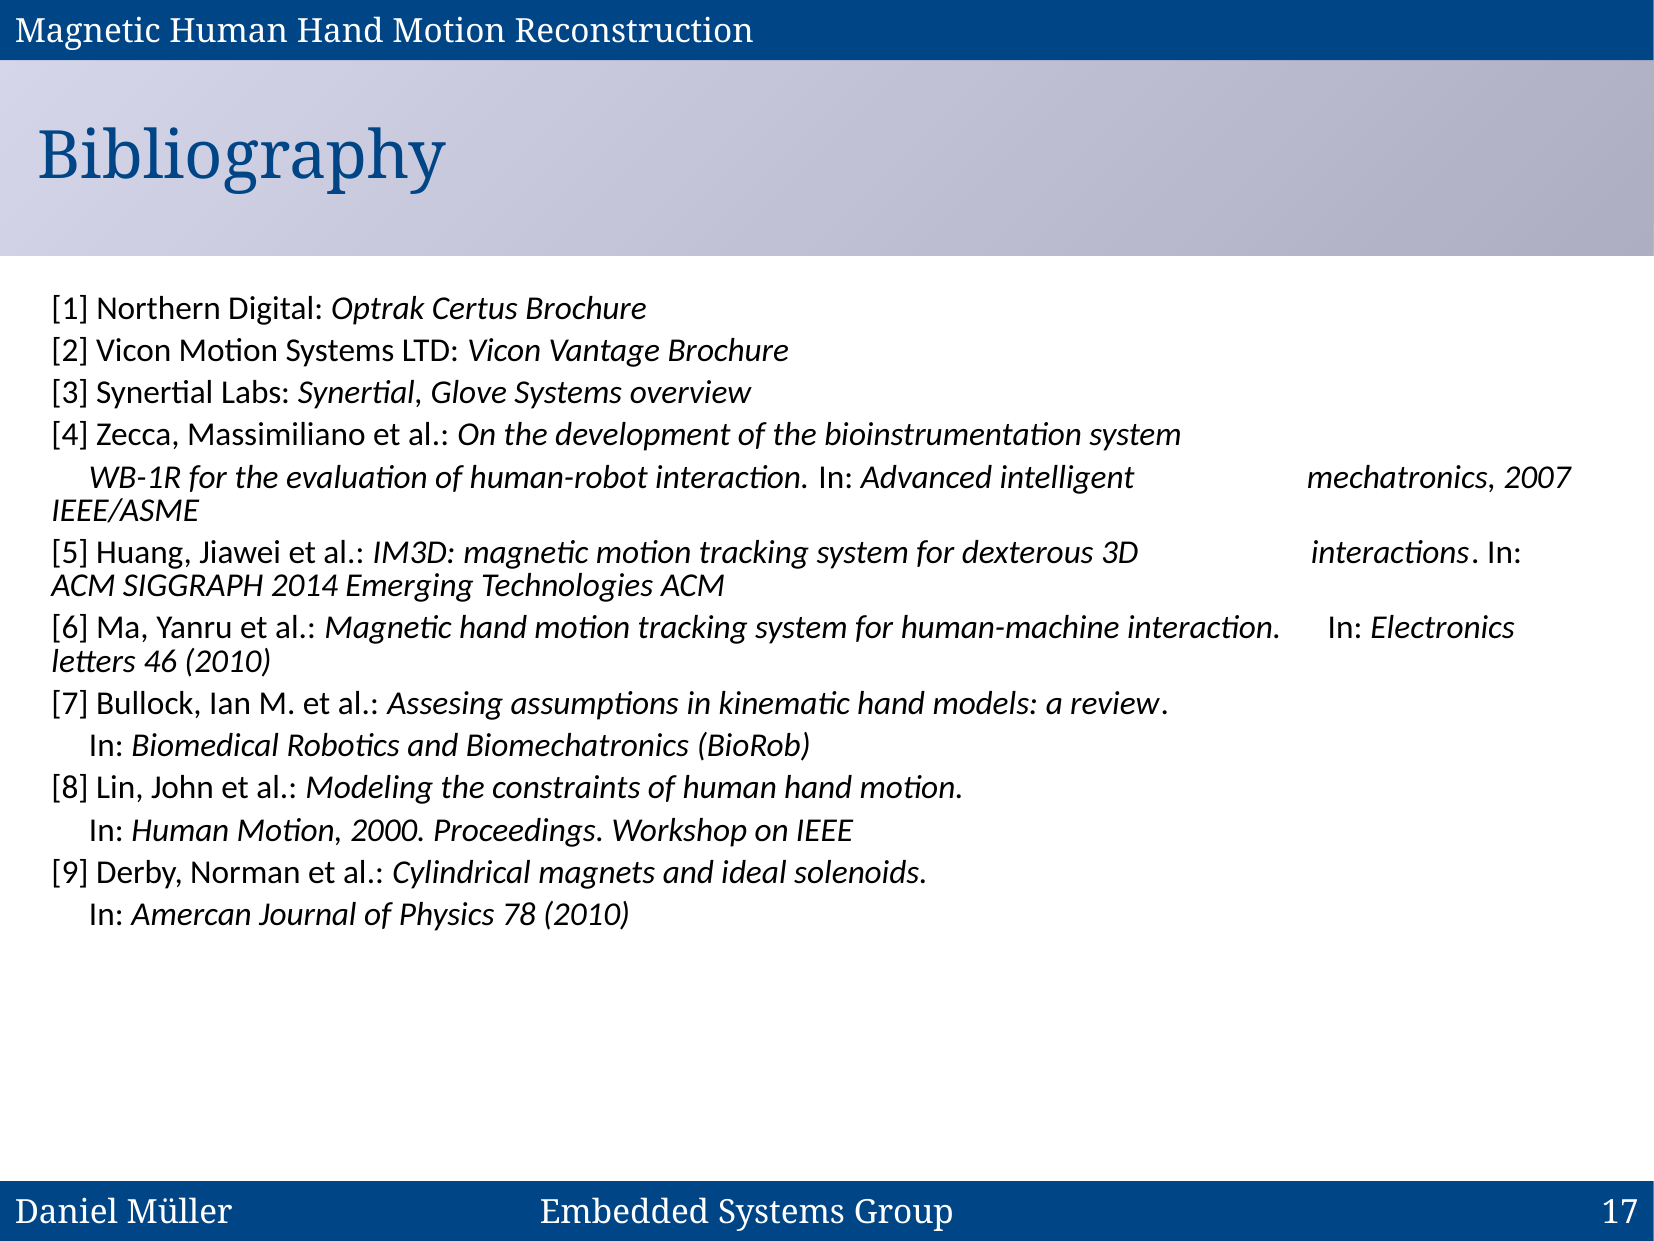

# Bibliography
[1] Northern Digital: Optrak Certus Brochure
[2] Vicon Motion Systems LTD: Vicon Vantage Brochure
[3] Synertial Labs: Synertial, Glove Systems overview
[4] Zecca, Massimiliano et al.: On the development of the bioinstrumentation system
 WB-1R for the evaluation of human-robot interaction. In: Advanced intelligent mechatronics, 2007 IEEE/ASME
[5] Huang, Jiawei et al.: IM3D: magnetic motion tracking system for dexterous 3D interactions. In: ACM SIGGRAPH 2014 Emerging Technologies ACM
[6] Ma, Yanru et al.: Magnetic hand motion tracking system for human-machine interaction. In: Electronics letters 46 (2010)
[7] Bullock, Ian M. et al.: Assesing assumptions in kinematic hand models: a review.
 In: Biomedical Robotics and Biomechatronics (BioRob)
[8] Lin, John et al.: Modeling the constraints of human hand motion.
 In: Human Motion, 2000. Proceedings. Workshop on IEEE
[9] Derby, Norman et al.: Cylindrical magnets and ideal solenoids.
 In: Amercan Journal of Physics 78 (2010)